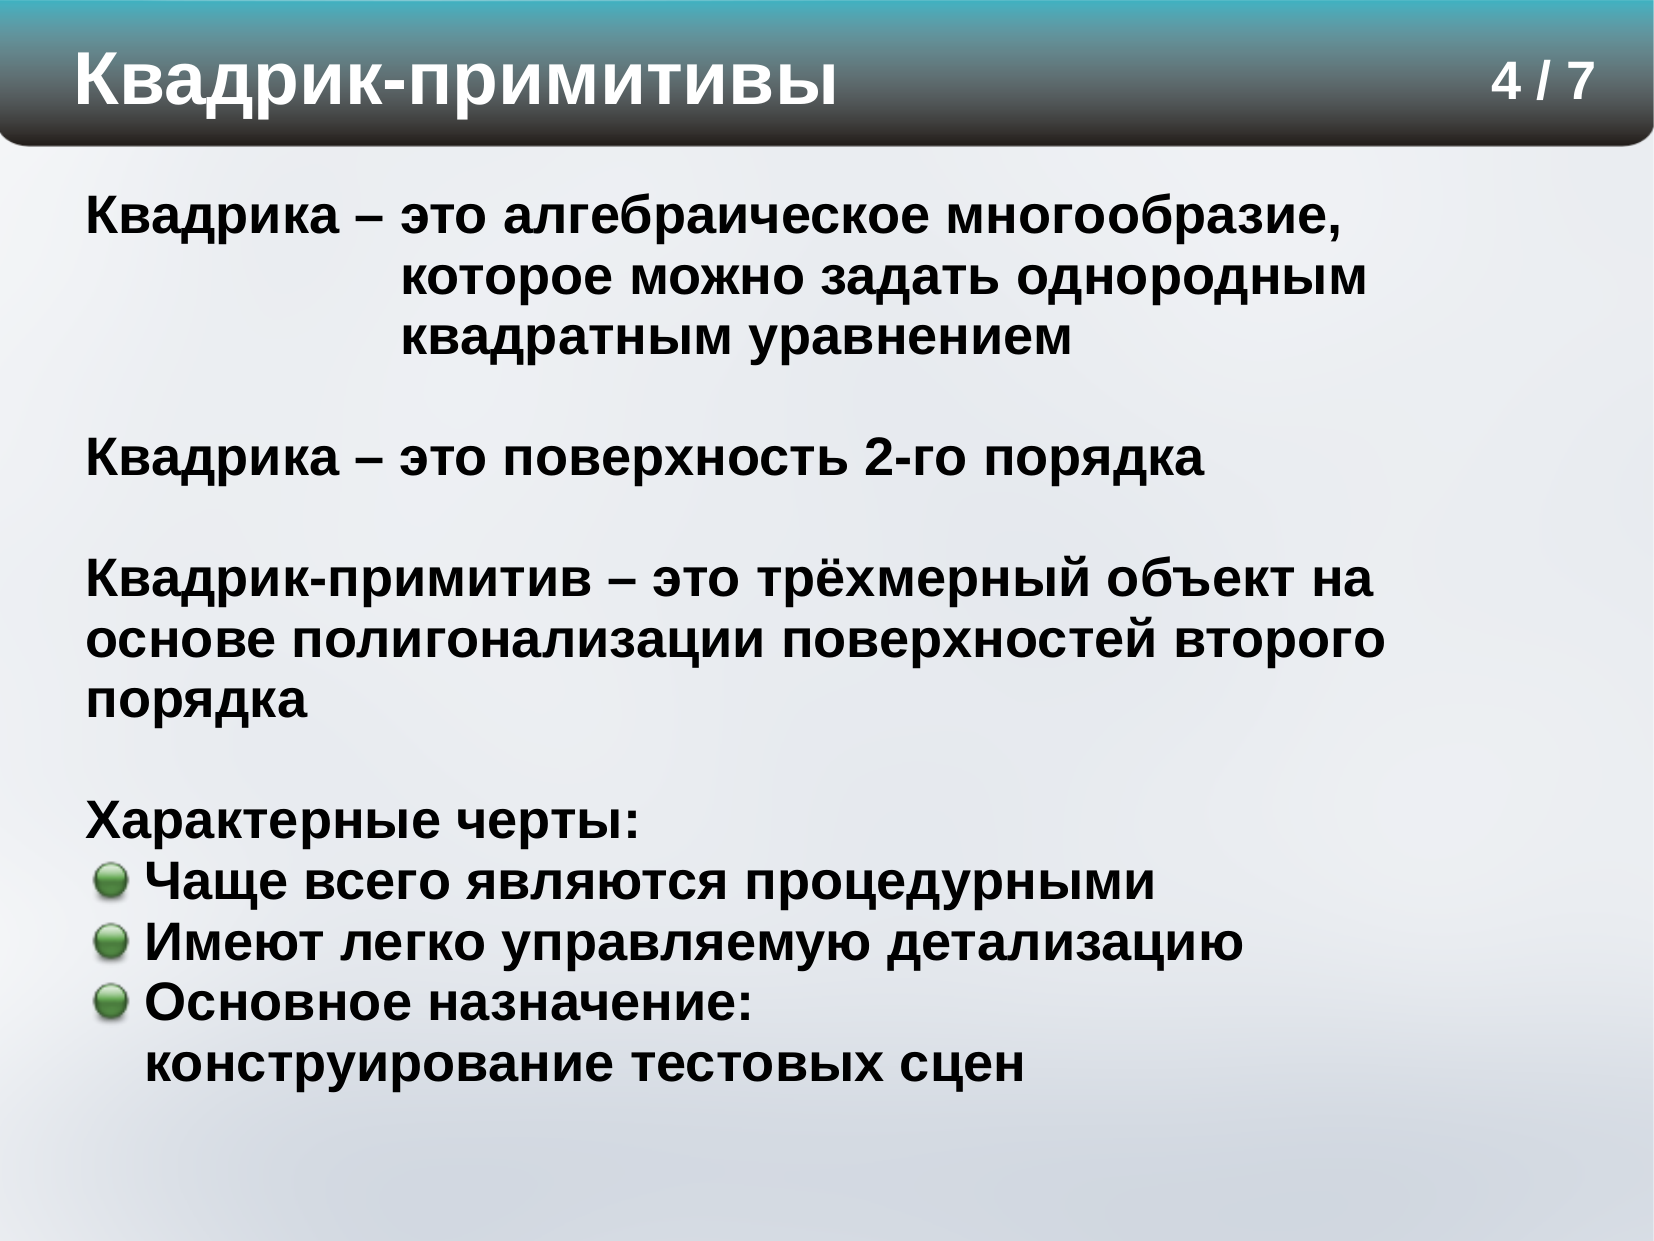

Квадрик-примитивы
Квадрика – это алгебраическое многообразие,
 которое можно задать однородным
 квадратным уравнением
Квадрика – это поверхность 2-го порядка
Квадрик-примитив – это трёхмерный объект на основе полигонализации поверхностей второго порядка
Характерные черты:
Чаще всего являются процедурными
Имеют легко управляемую детализацию
Основное назначение:
конструирование тестовых сцен